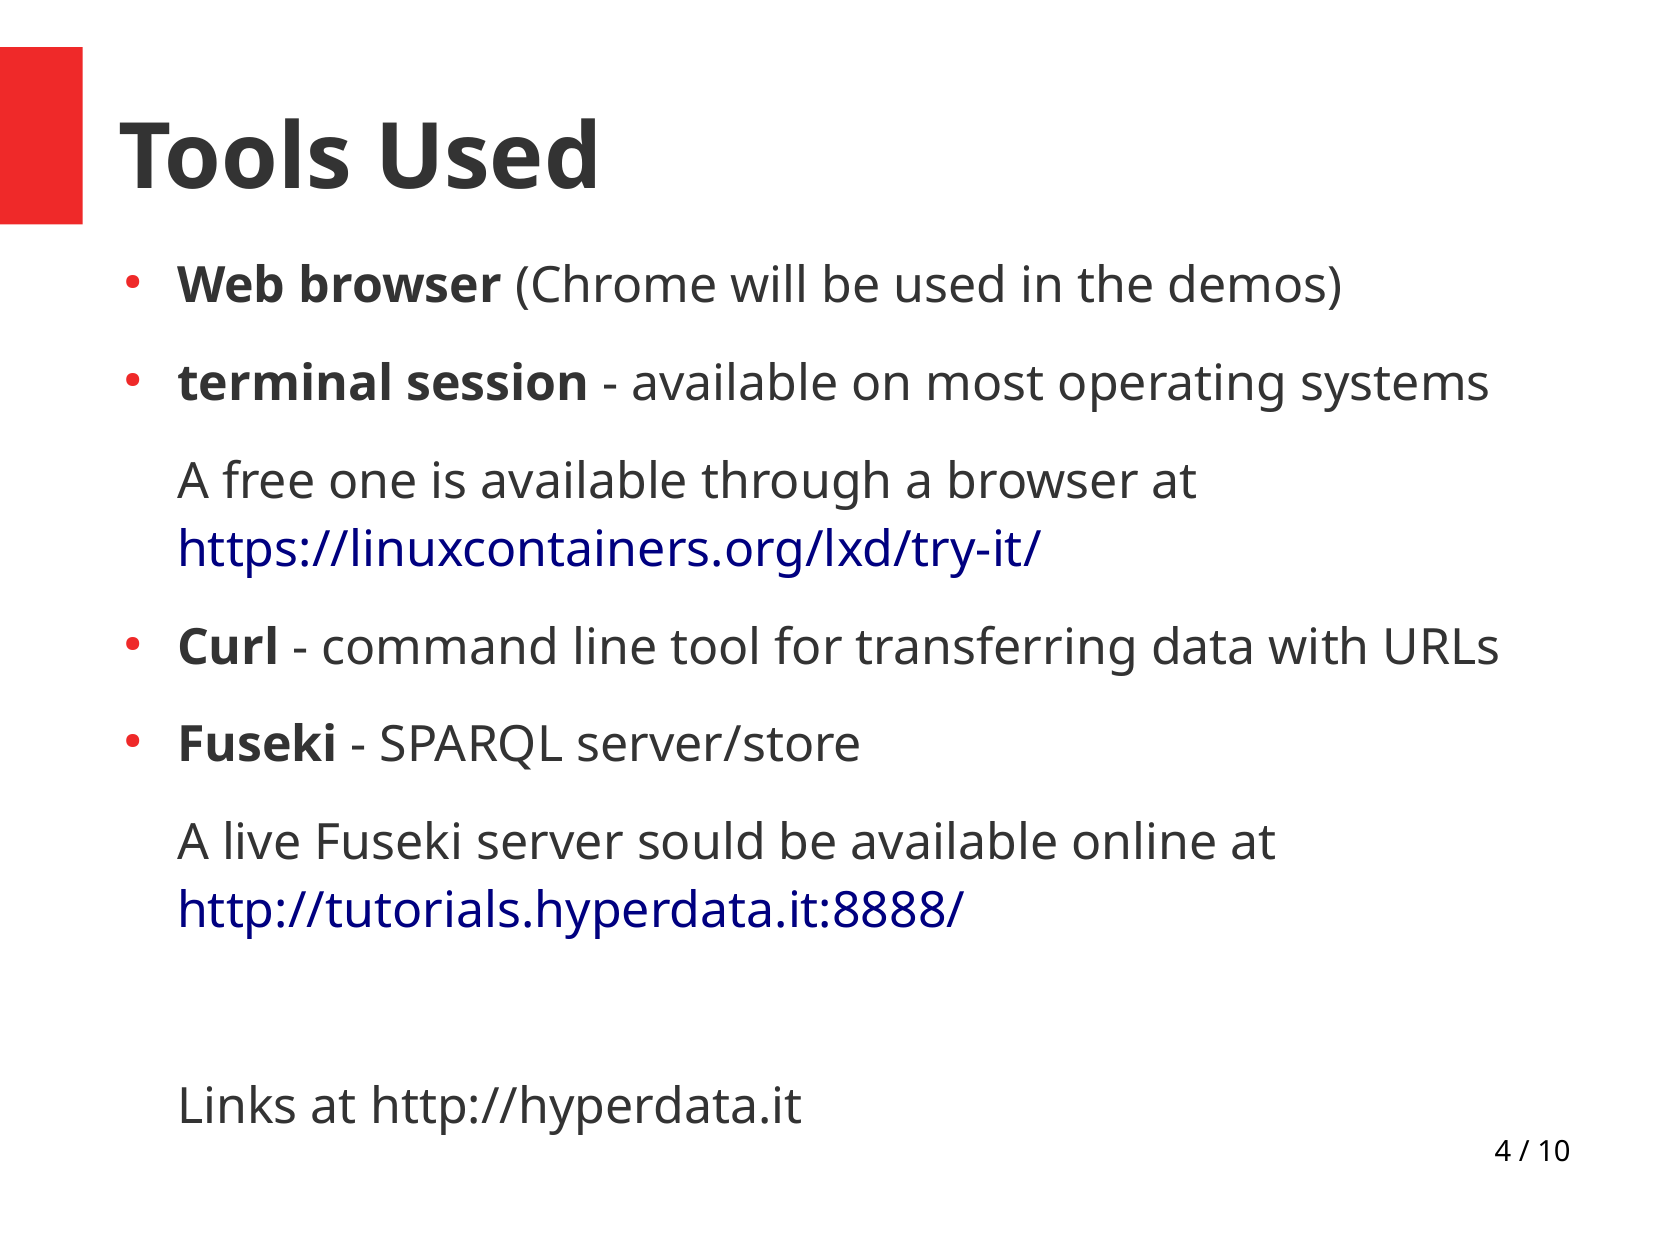

# Tools Used
Web browser (Chrome will be used in the demos)
terminal session - available on most operating systems
A free one is available through a browser at https://linuxcontainers.org/lxd/try-it/
Curl - command line tool for transferring data with URLs
Fuseki - SPARQL server/store
A live Fuseki server sould be available online at http://tutorials.hyperdata.it:8888/
Links at http://hyperdata.it
4